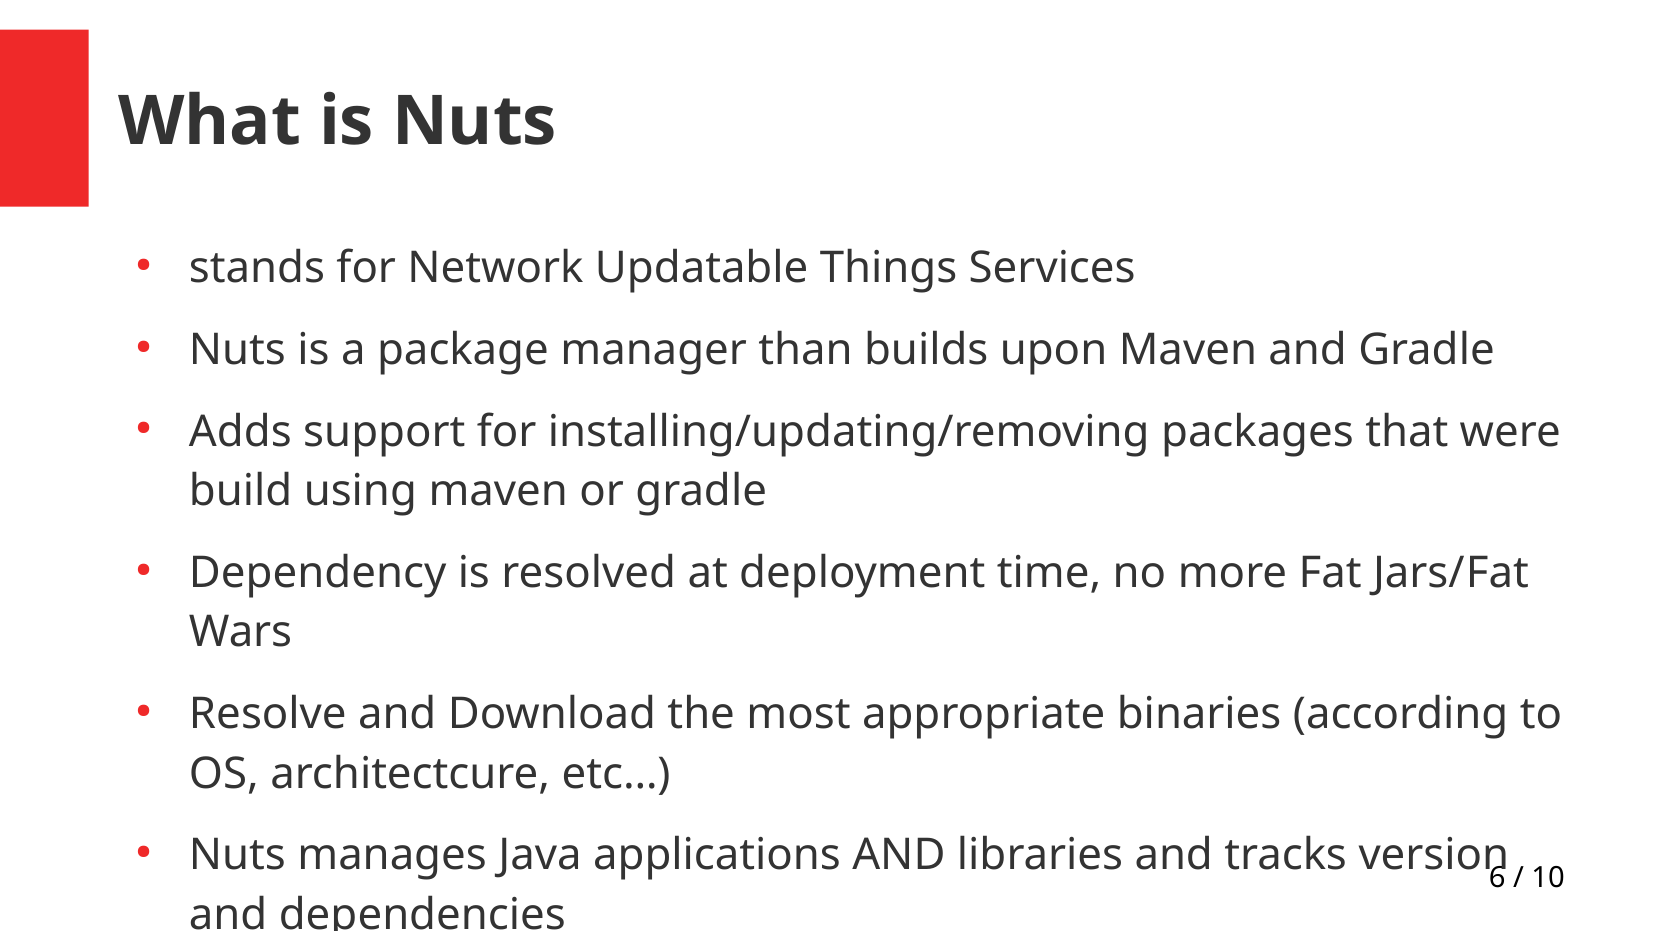

# What is Nuts
stands for Network Updatable Things Services
Nuts is a package manager than builds upon Maven and Gradle
Adds support for installing/updating/removing packages that were build using maven or gradle
Dependency is resolved at deployment time, no more Fat Jars/Fat Wars
Resolve and Download the most appropriate binaries (according to OS, architectcure, etc…)
Nuts manages Java applications AND libraries and tracks version and dependencies
Nuts support runtime
6